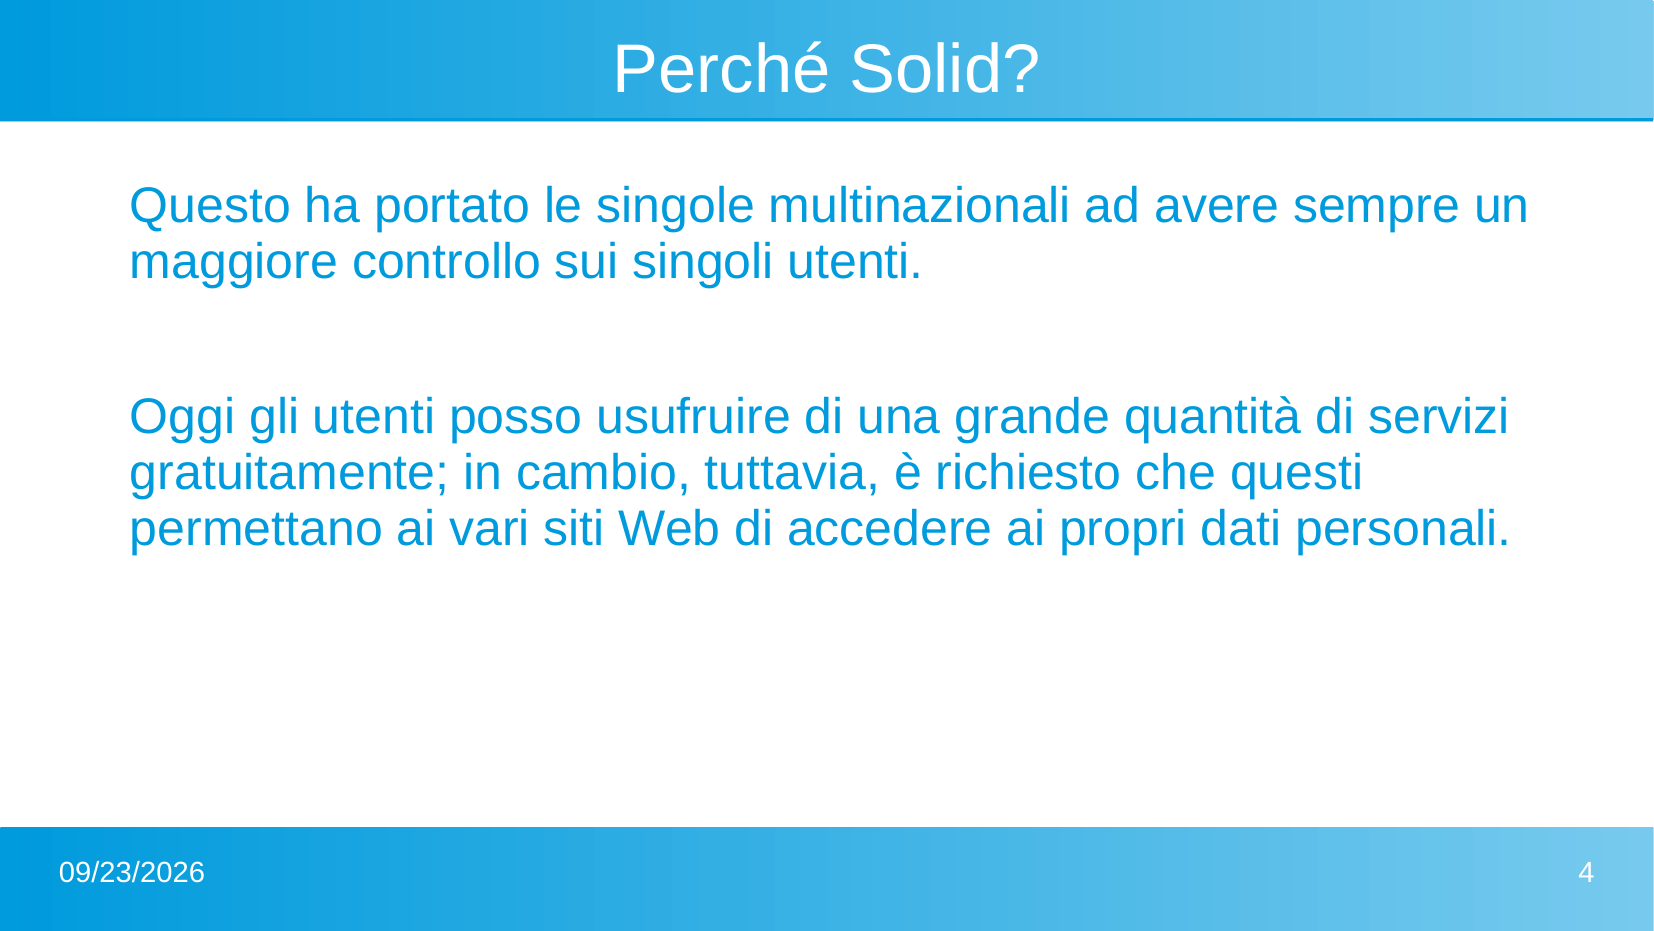

# Perché Solid?
Questo ha portato le singole multinazionali ad avere sempre un maggiore controllo sui singoli utenti.
Oggi gli utenti posso usufruire di una grande quantità di servizi gratuitamente; in cambio, tuttavia, è richiesto che questi permettano ai vari siti Web di accedere ai propri dati personali.
4